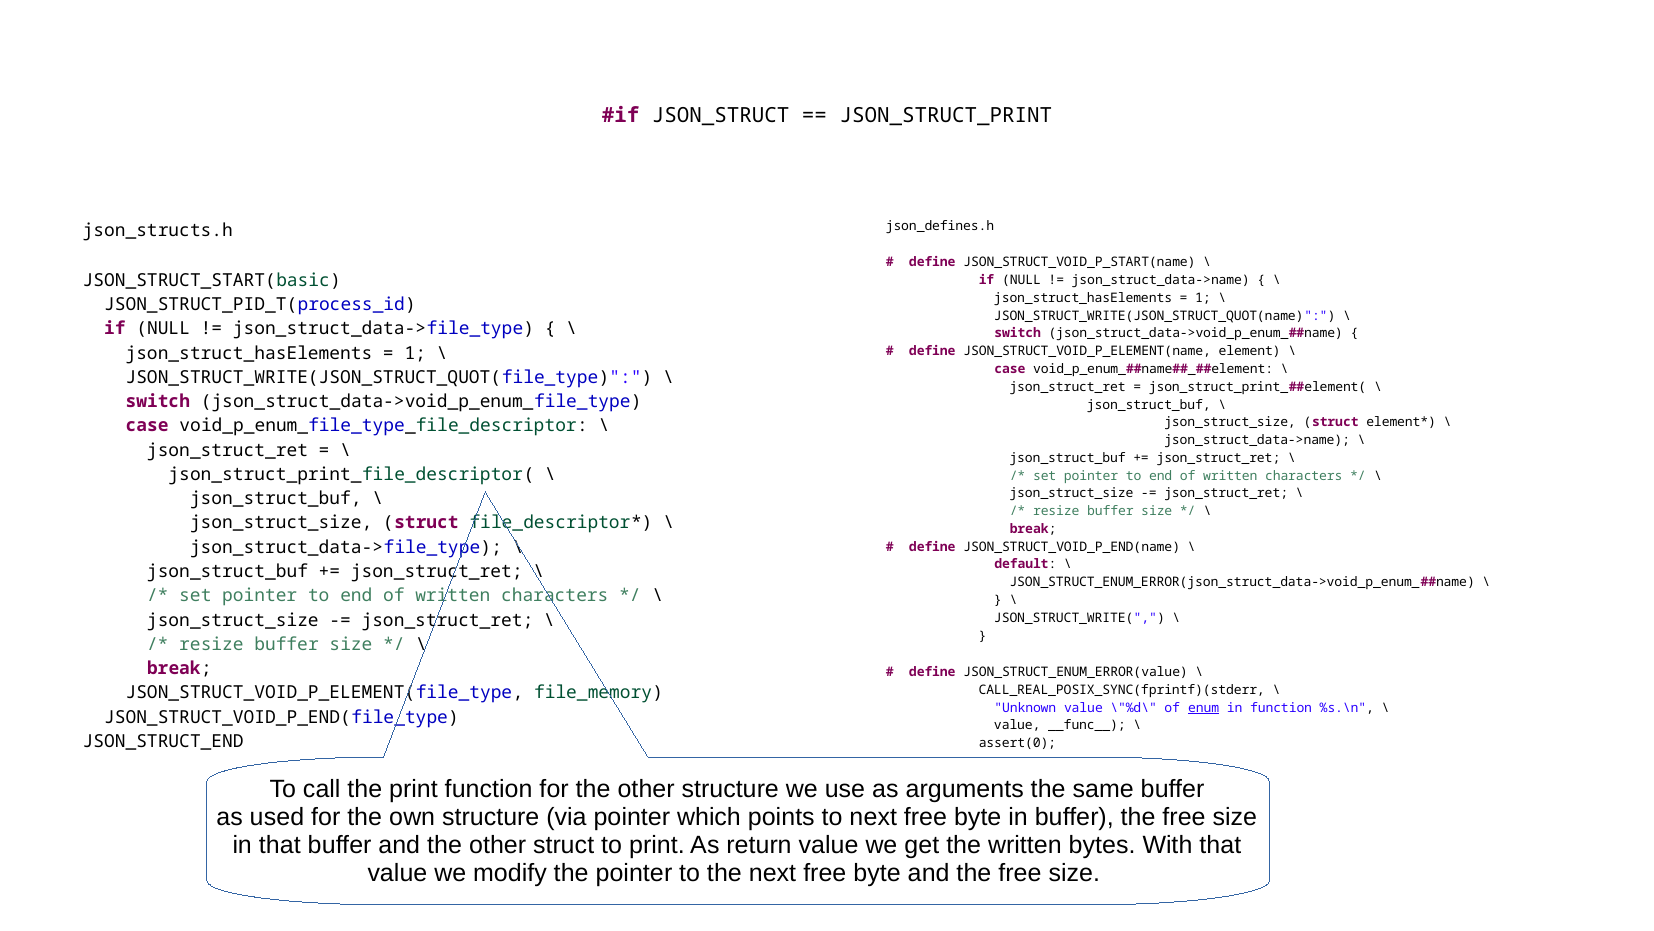

# #if JSON_STRUCT == JSON_STRUCT_PRINT
json_defines.h
# define JSON_STRUCT_VOID_P_START(name) \ if (NULL != json_struct_data->name) { \ json_struct_hasElements = 1; \ JSON_STRUCT_WRITE(JSON_STRUCT_QUOT(name)":") \ switch (json_struct_data->void_p_enum_##name) { # define JSON_STRUCT_VOID_P_ELEMENT(name, element) \ case void_p_enum_##name##_##element: \ json_struct_ret = json_struct_print_##element( \ json_struct_buf, \ json_struct_size, (struct element*) \ json_struct_data->name); \ json_struct_buf += json_struct_ret; \ /* set pointer to end of written characters */ \ json_struct_size -= json_struct_ret; \ /* resize buffer size */ \ break; # define JSON_STRUCT_VOID_P_END(name) \ default: \ JSON_STRUCT_ENUM_ERROR(json_struct_data->void_p_enum_##name) \ } \ JSON_STRUCT_WRITE(",") \ }
# define JSON_STRUCT_ENUM_ERROR(value) \ CALL_REAL_POSIX_SYNC(fprintf)(stderr, \ "Unknown value \"%d\" of enum in function %s.\n", \ value, __func__); \ assert(0);
json_structs.h
JSON_STRUCT_START(basic)
 JSON_STRUCT_PID_T(process_id)
 if (NULL != json_struct_data->file_type) { \
 json_struct_hasElements = 1; \
 JSON_STRUCT_WRITE(JSON_STRUCT_QUOT(file_type)":") \
 switch (json_struct_data->void_p_enum_file_type)
 case void_p_enum_file_type_file_descriptor: \
 json_struct_ret = \
 json_struct_print_file_descriptor( \
 json_struct_buf, \
 json_struct_size, (struct file_descriptor*) \
 json_struct_data->file_type); \
 json_struct_buf += json_struct_ret; \
 /* set pointer to end of written characters */ \
 json_struct_size -= json_struct_ret; \
 /* resize buffer size */ \
 break;
 JSON_STRUCT_VOID_P_ELEMENT(file_type, file_memory)
 JSON_STRUCT_VOID_P_END(file_type)
JSON_STRUCT_END
To call the print function for the other structure we use as arguments the same buffer
as used for the own structure (via pointer which points to next free byte in buffer), the free size
in that buffer and the other struct to print. As return value we get the written bytes. With that
value we modify the pointer to the next free byte and the free size.